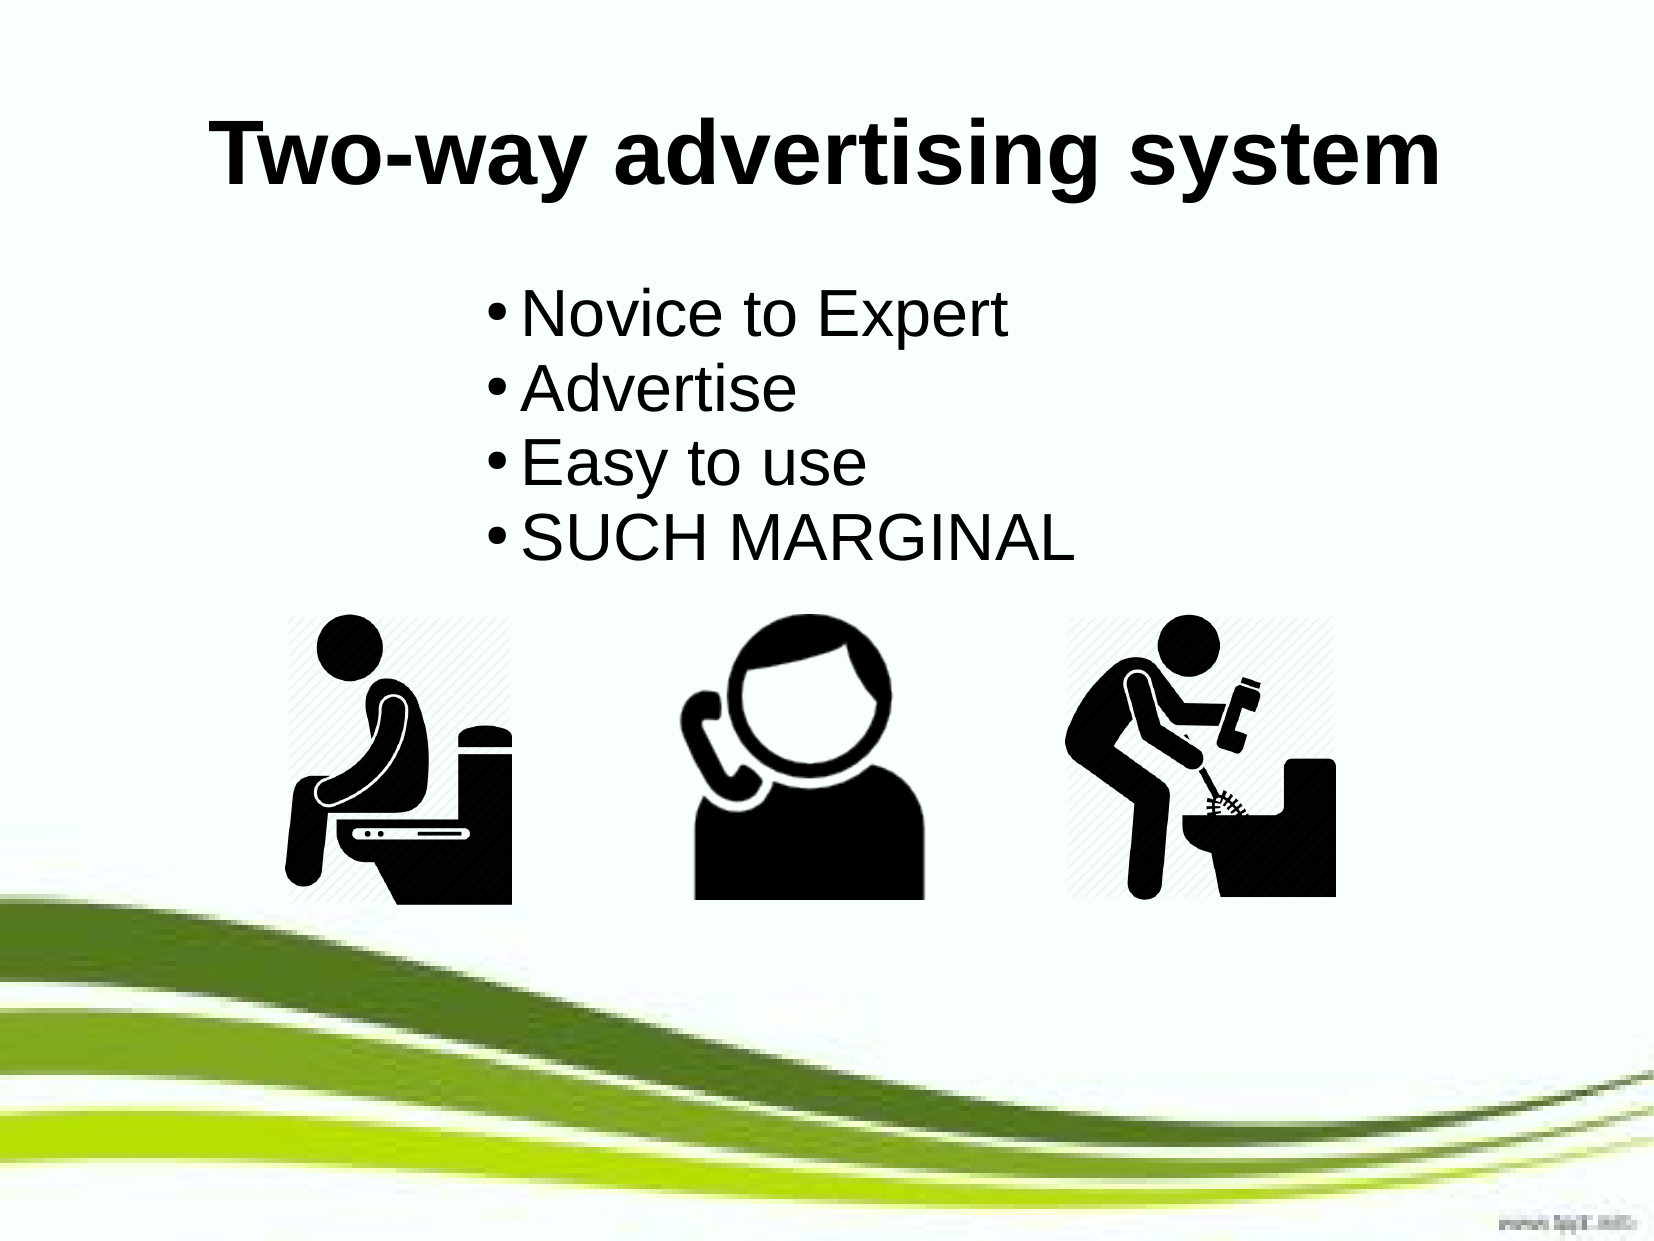

# Two-way advertising system
Novice to Expert
Advertise
Easy to use
SUCH MARGINAL